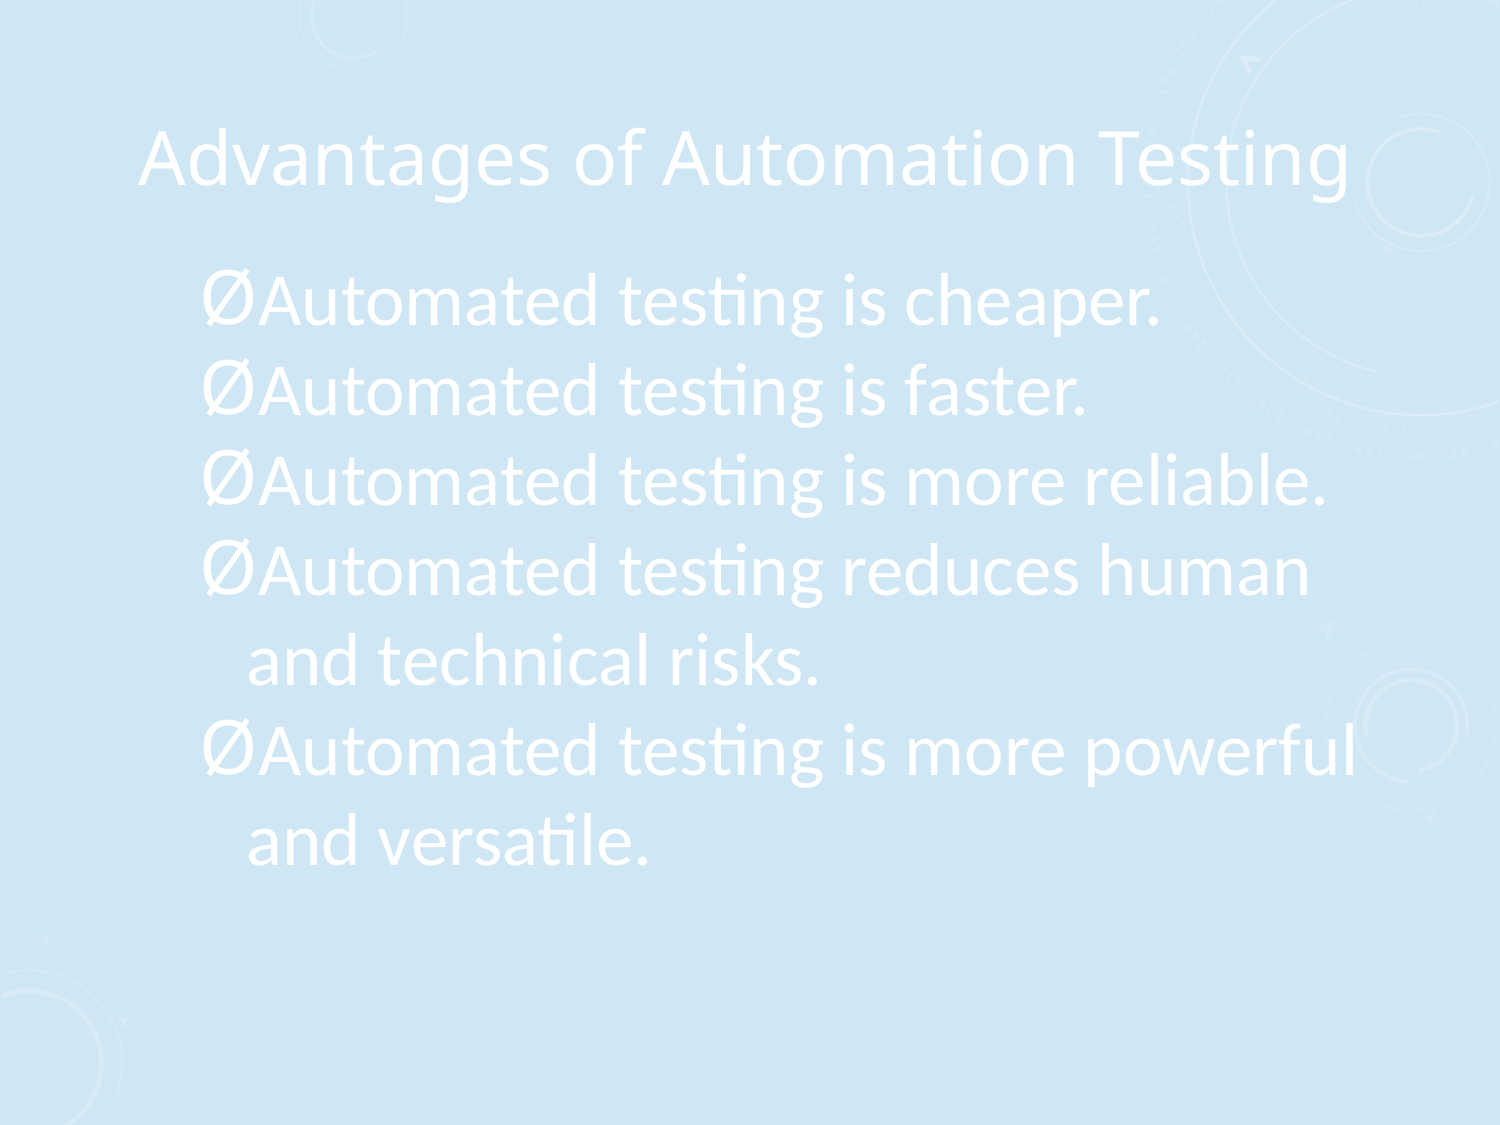

# Advantages of Automation Testing
Automated testing is cheaper.
Automated testing is faster.
Automated testing is more reliable.
Automated testing reduces human and technical risks.
Automated testing is more powerful and versatile.